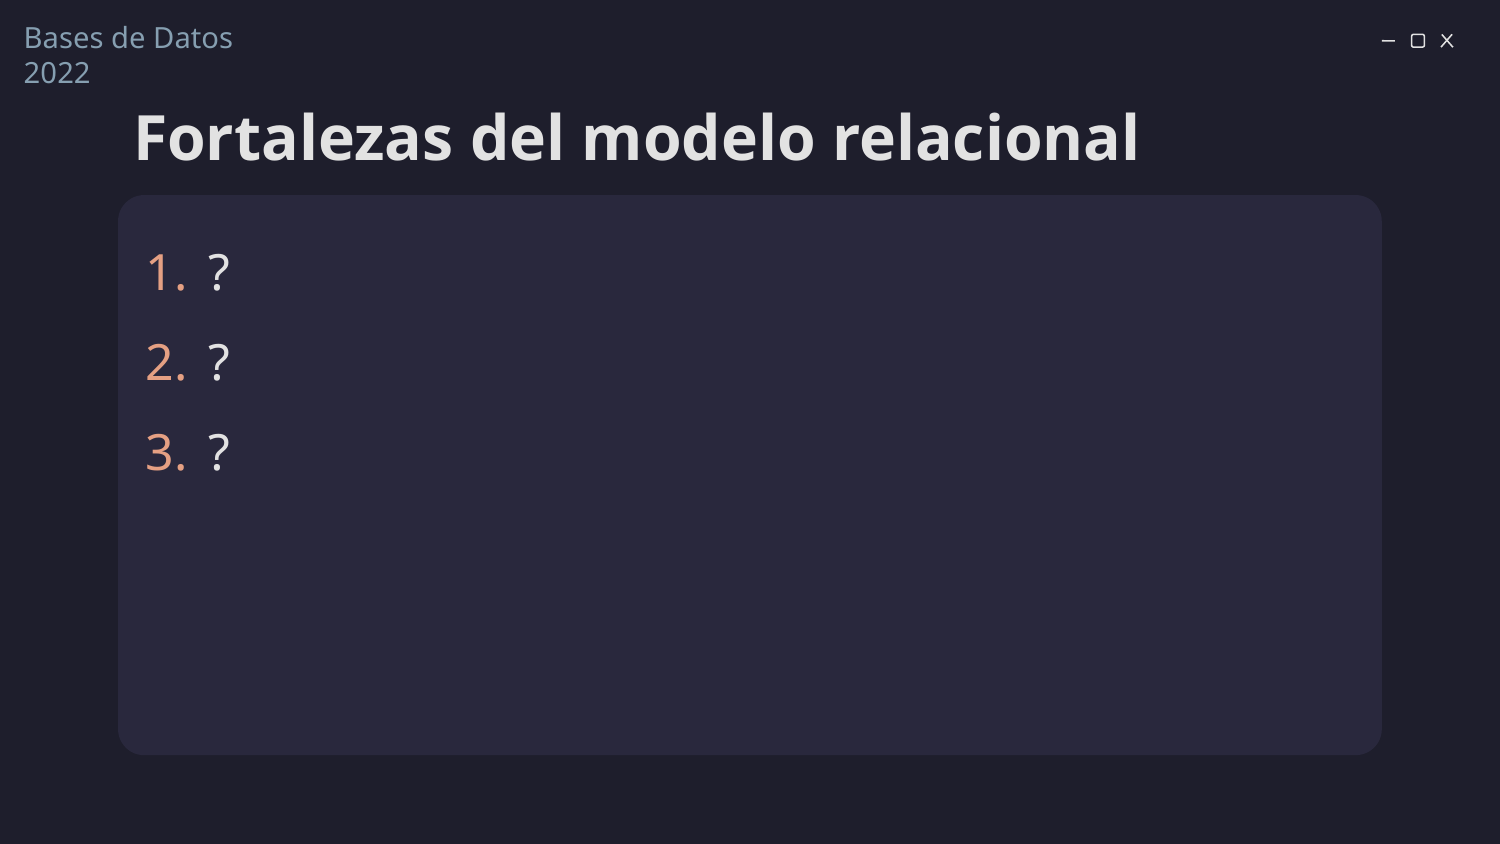

# Fortalezas del modelo relacional
?
?
?